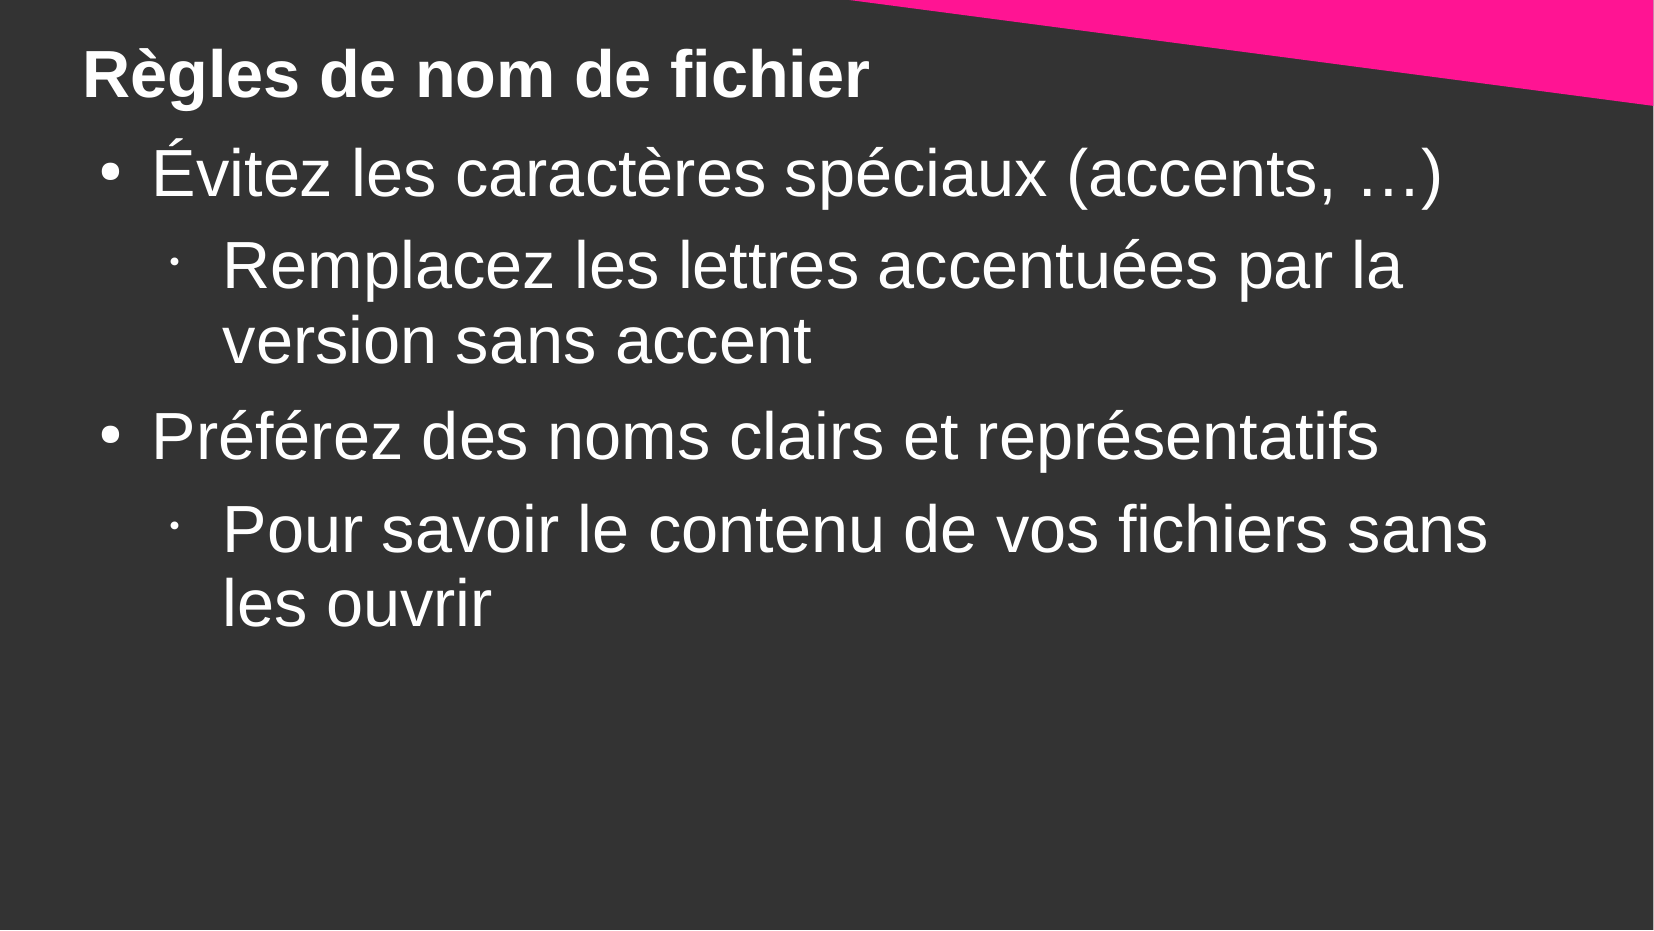

# Règles de nom de fichier
Évitez les caractères spéciaux (accents, …)
Remplacez les lettres accentuées par la version sans accent
Préférez des noms clairs et représentatifs
Pour savoir le contenu de vos fichiers sans les ouvrir